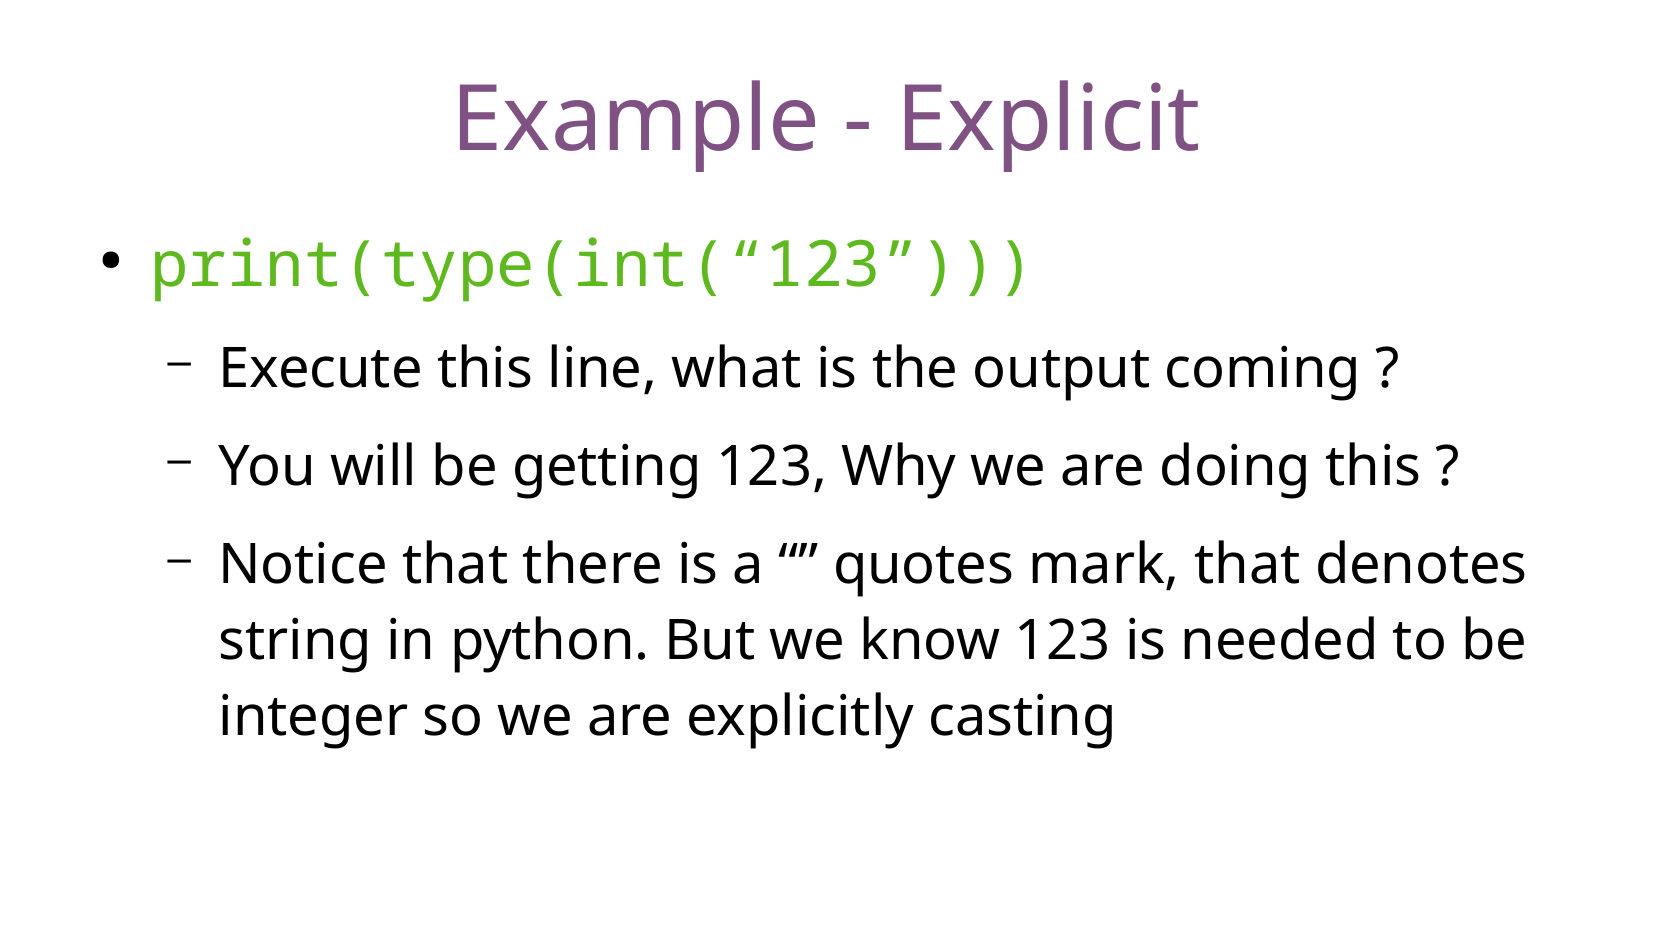

# Example - Explicit
print(type(int(“123”)))
Execute this line, what is the output coming ?
You will be getting 123, Why we are doing this ?
Notice that there is a “” quotes mark, that denotes string in python. But we know 123 is needed to be integer so we are explicitly casting